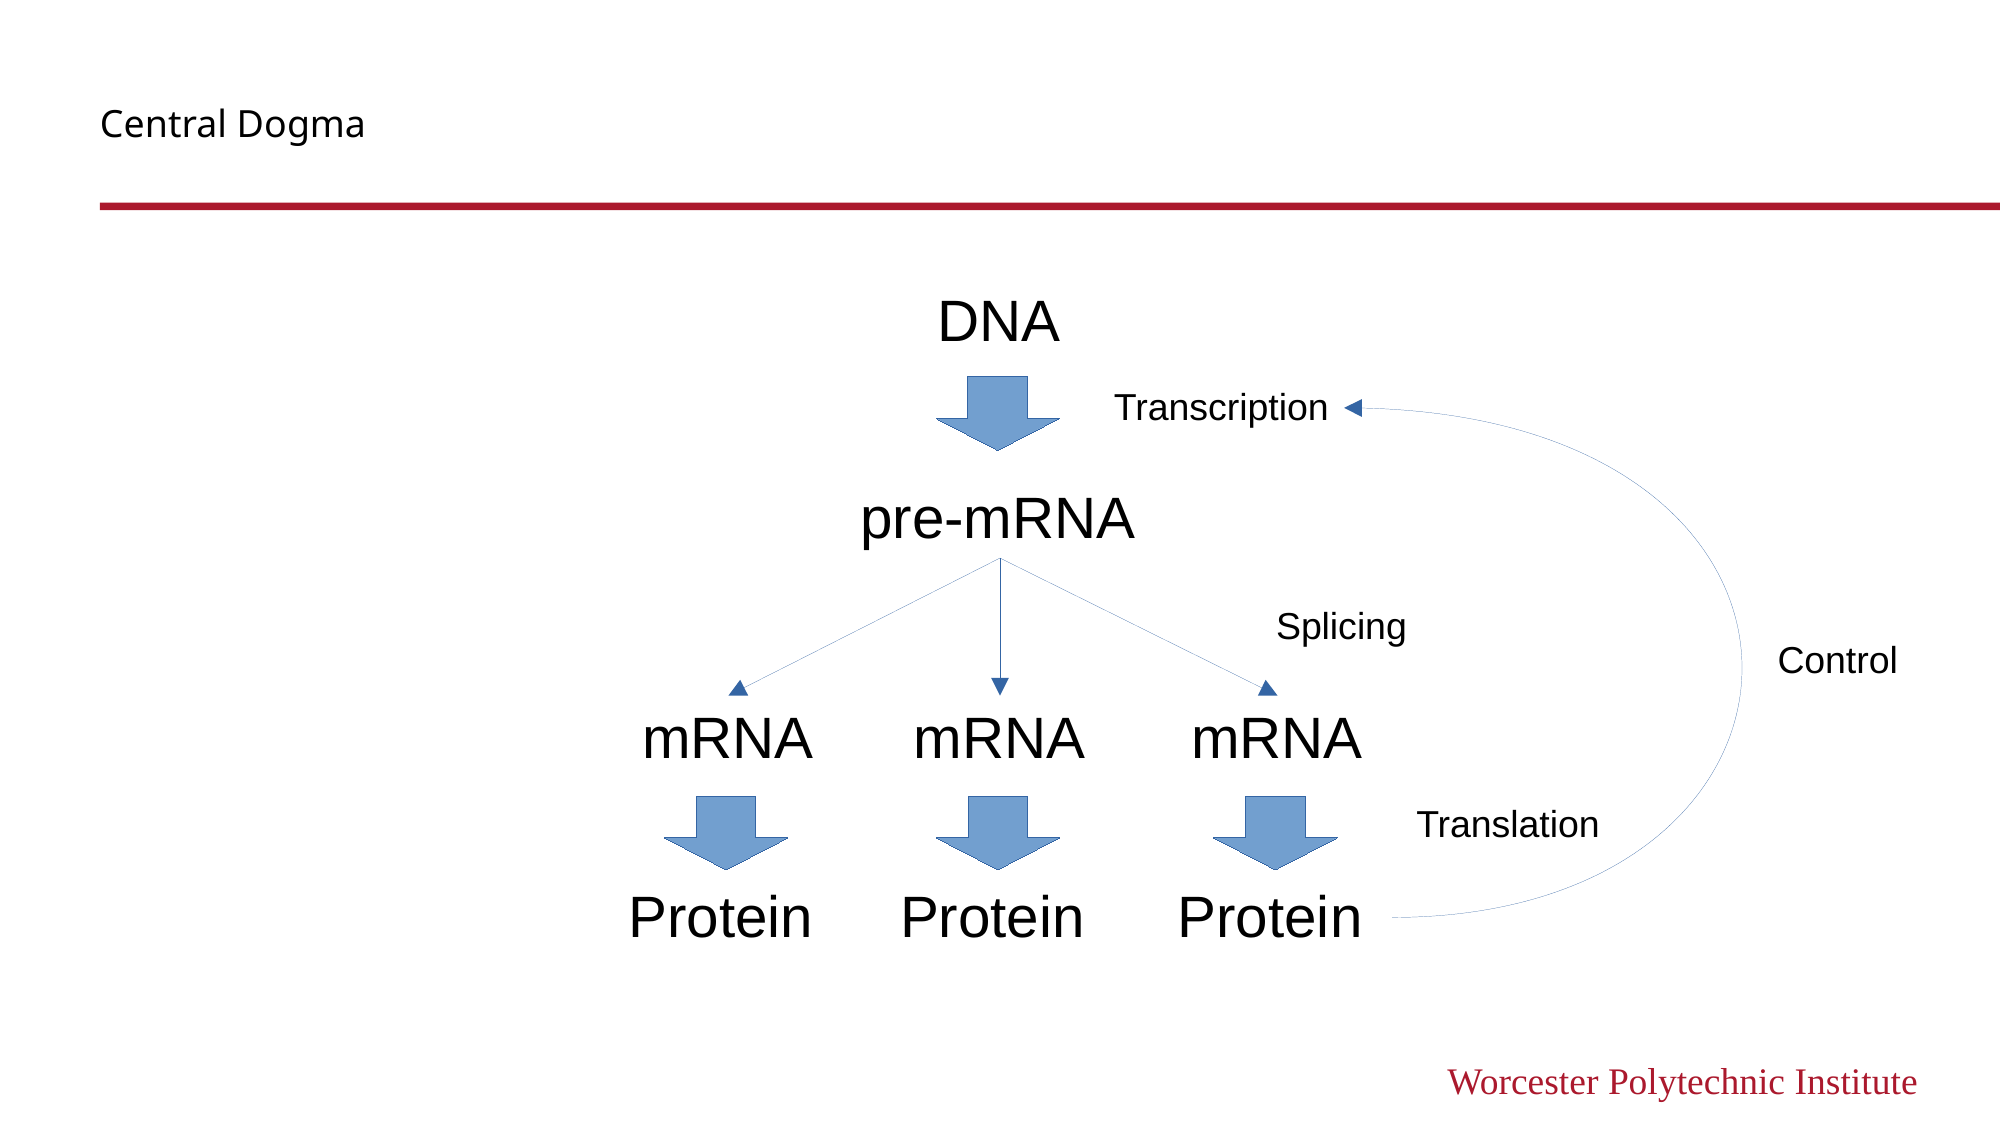

# Central Dogma
DNA
Transcription
pre-mRNA
Splicing
Control
mRNA
mRNA
mRNA
Translation
Protein
Protein
Protein